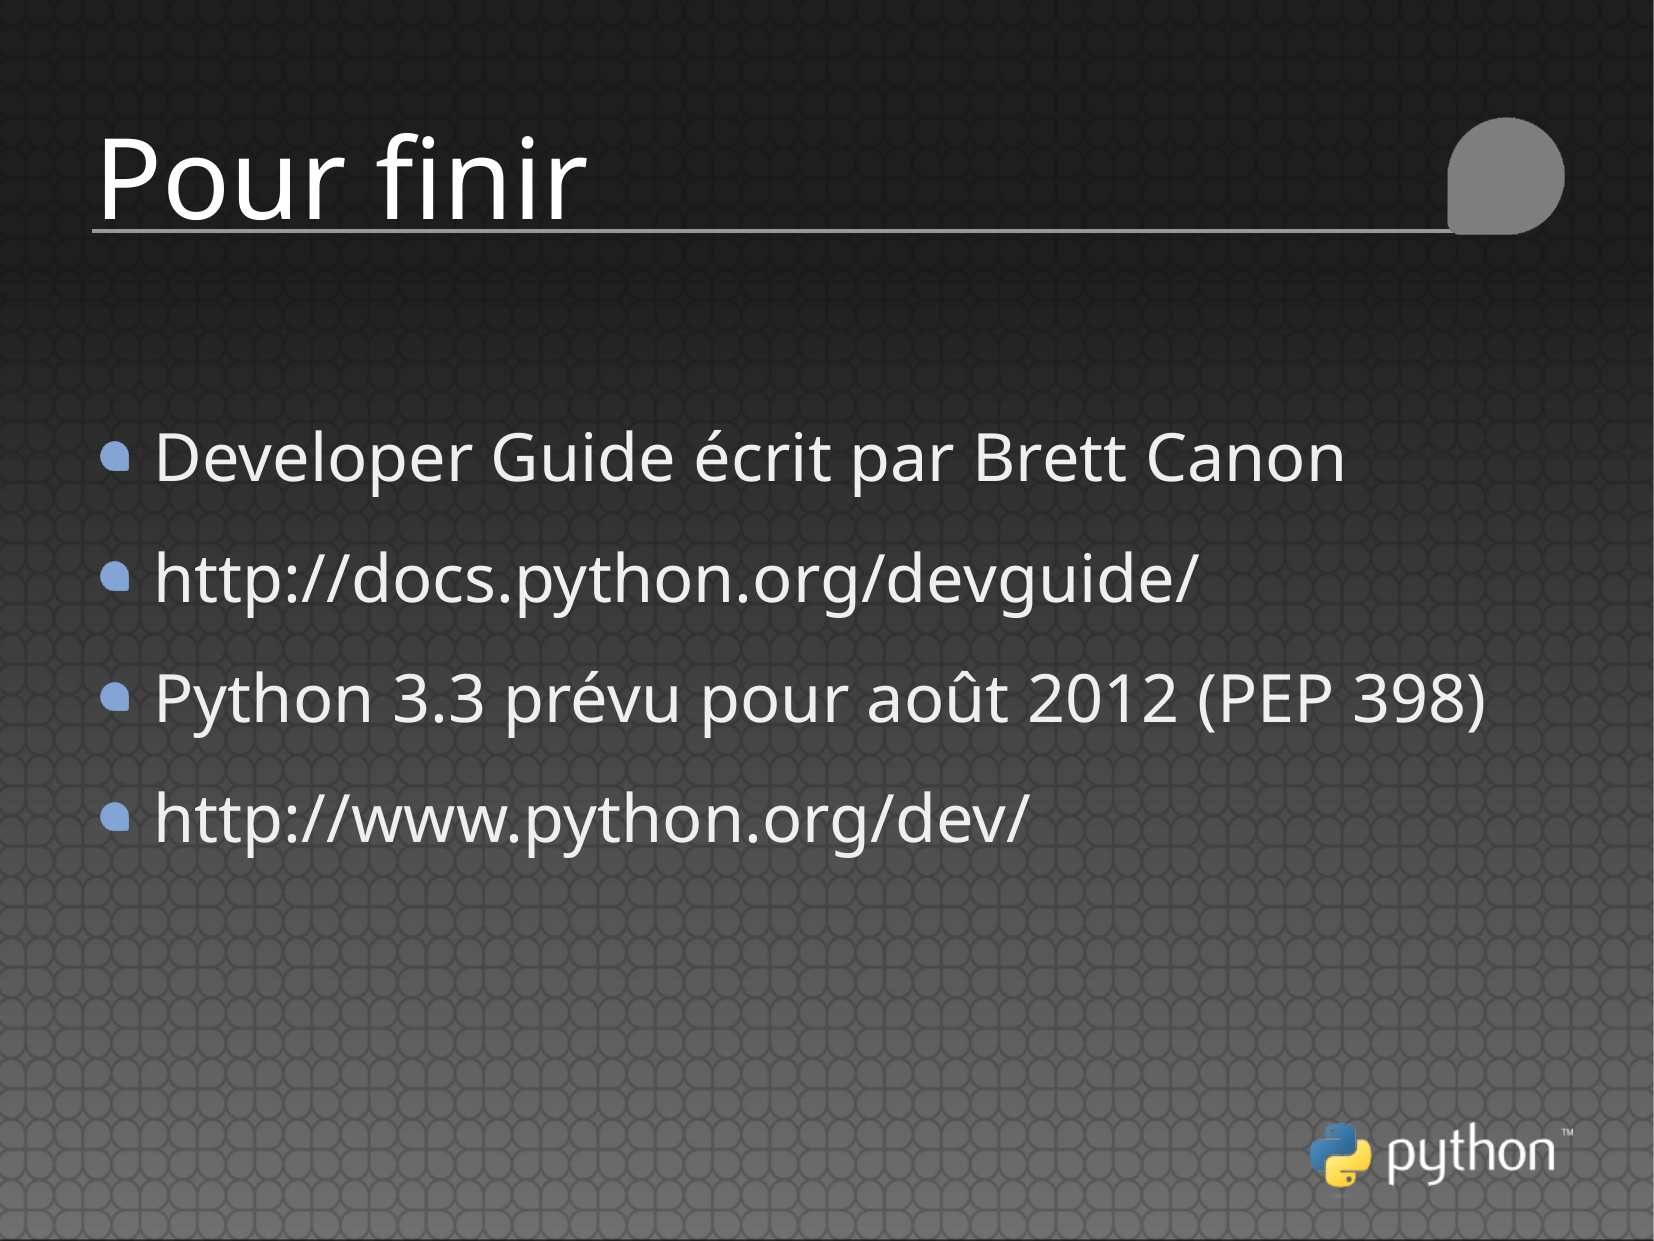

Pour finir
# Developer Guide écrit par Brett Canon
http://docs.python.org/devguide/
Python 3.3 prévu pour août 2012 (PEP 398)
http://www.python.org/dev/